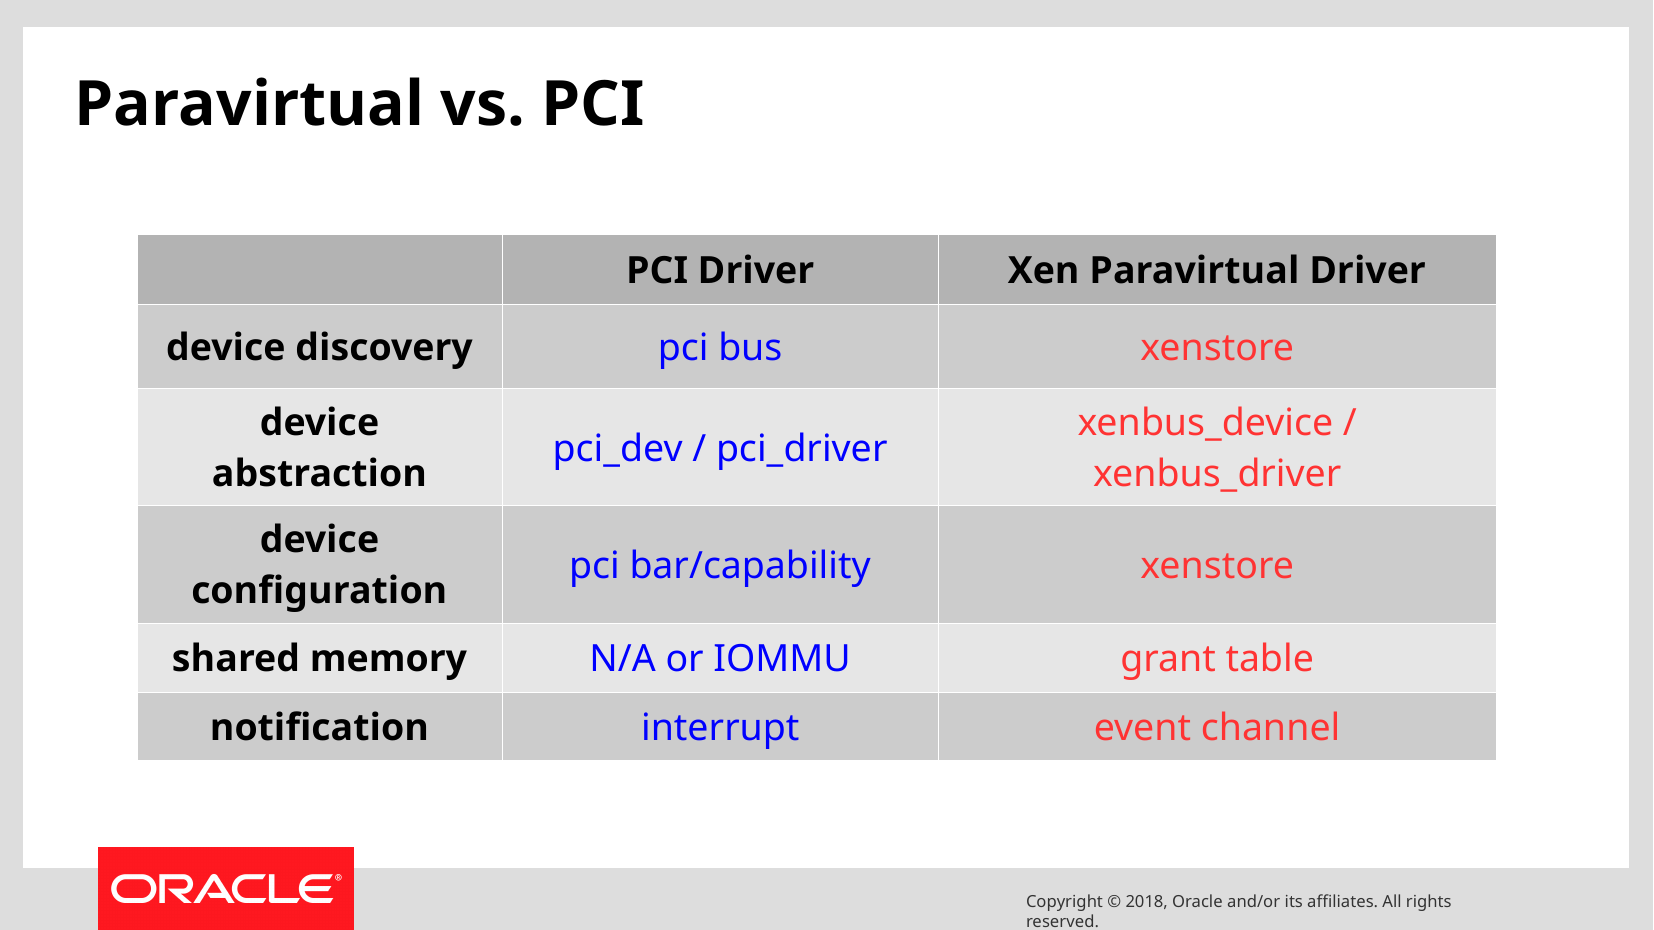

Paravirtual vs. PCI
| | PCI Driver | Xen Paravirtual Driver |
| --- | --- | --- |
| device discovery | pci bus | xenstore |
| device abstraction | pci\_dev / pci\_driver | xenbus\_device / xenbus\_driver |
| device configuration | pci bar/capability | xenstore |
| shared memory | N/A or IOMMU | grant table |
| notification | interrupt | event channel |
Copyright © 2018, Oracle and/or its affiliates. All rights reserved.